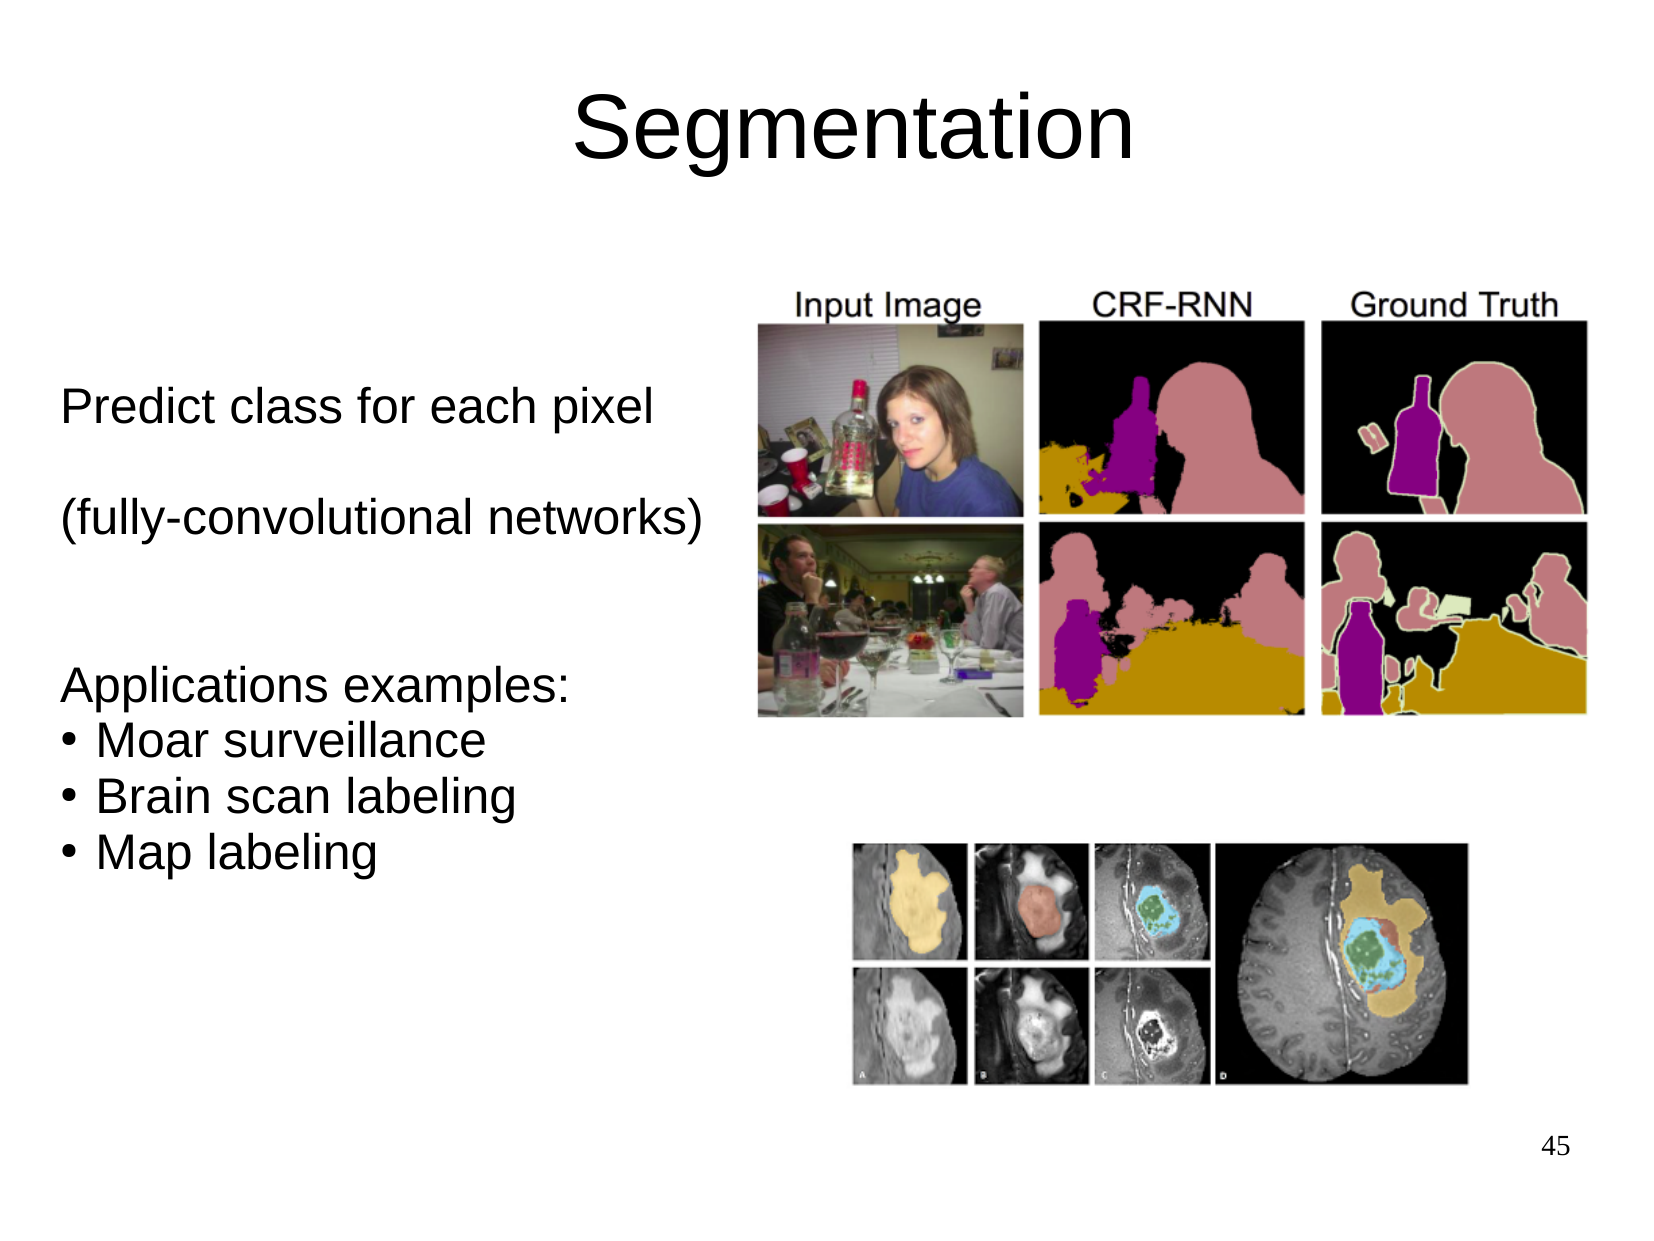

Segmentation
Predict class for each pixel
(fully-convolutional networks)
Applications examples:
Moar surveillance
Brain scan labeling
Map labeling
45